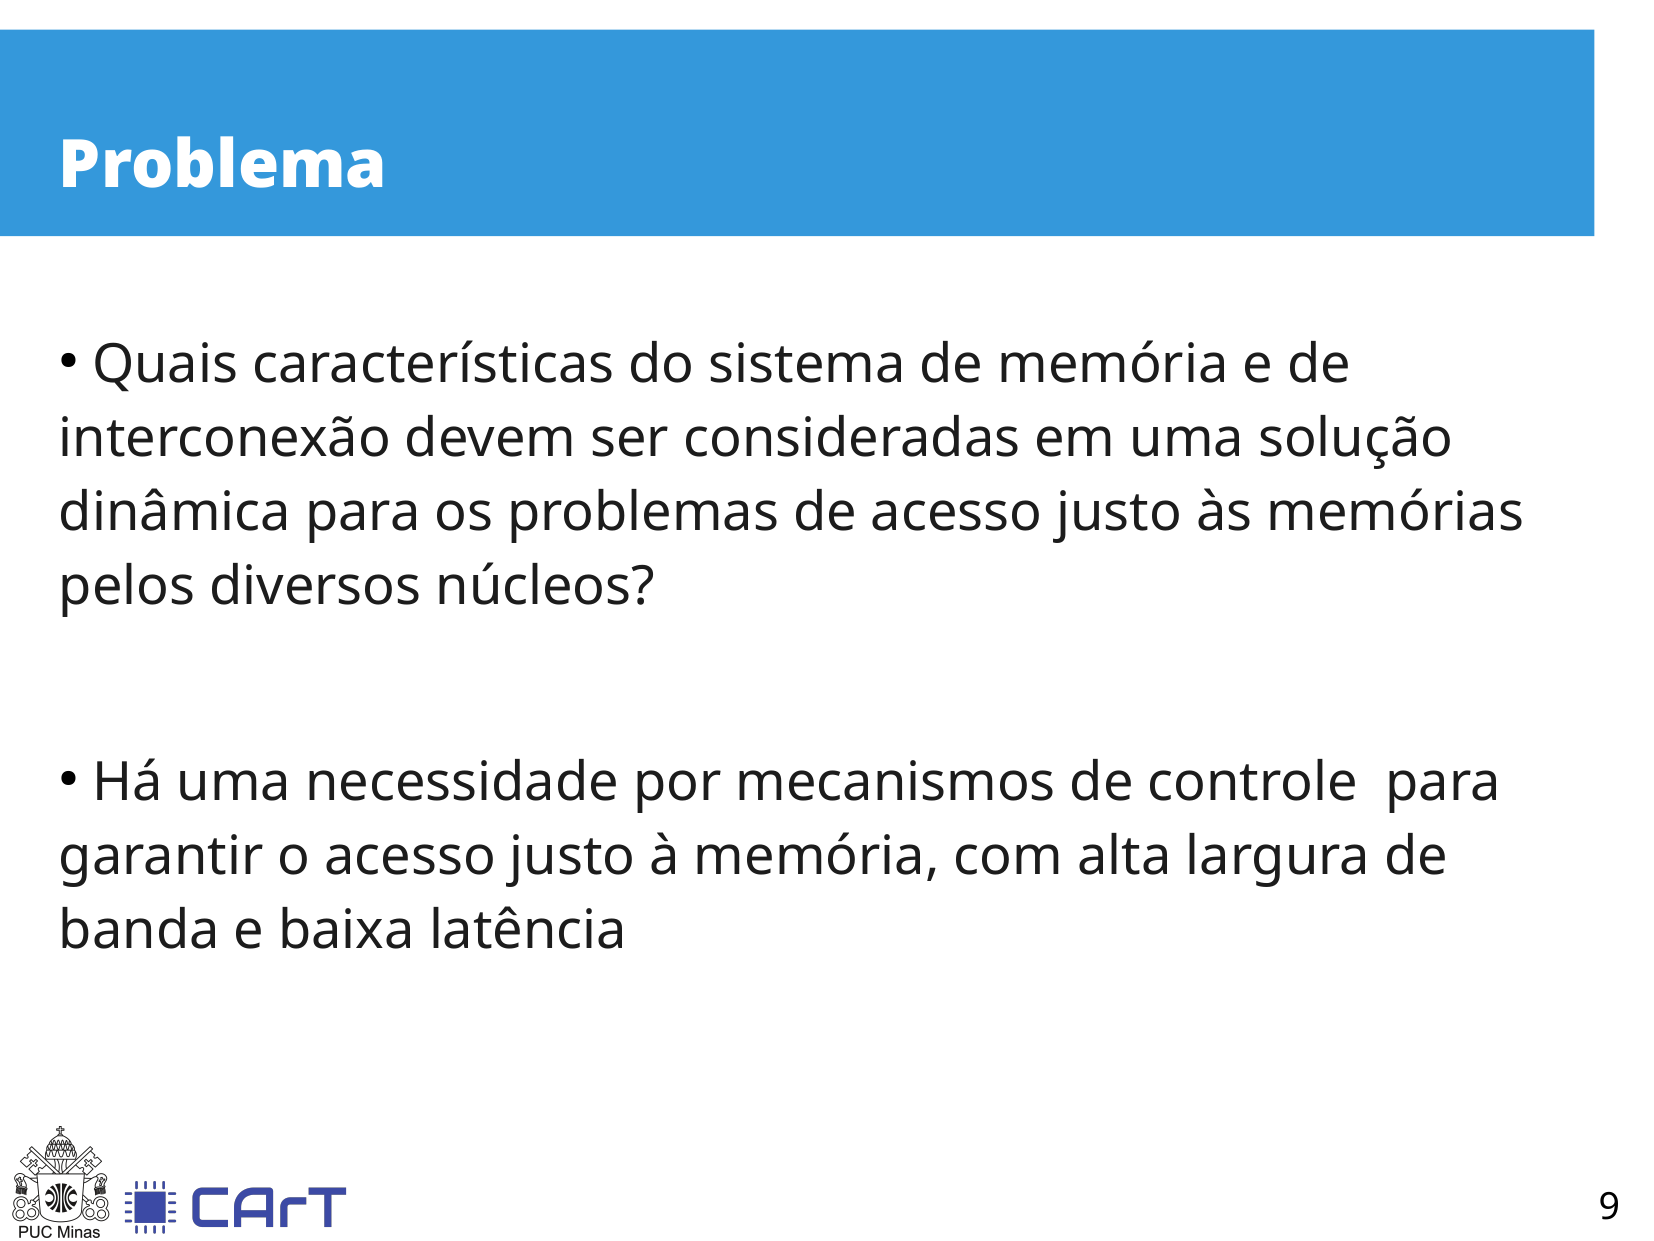

# Problema
 Quais características do sistema de memória e de interconexão devem ser consideradas em uma solução dinâmica para os problemas de acesso justo às memórias pelos diversos núcleos?
 Há uma necessidade por mecanismos de controle para garantir o acesso justo à memória, com alta largura de banda e baixa latência
9